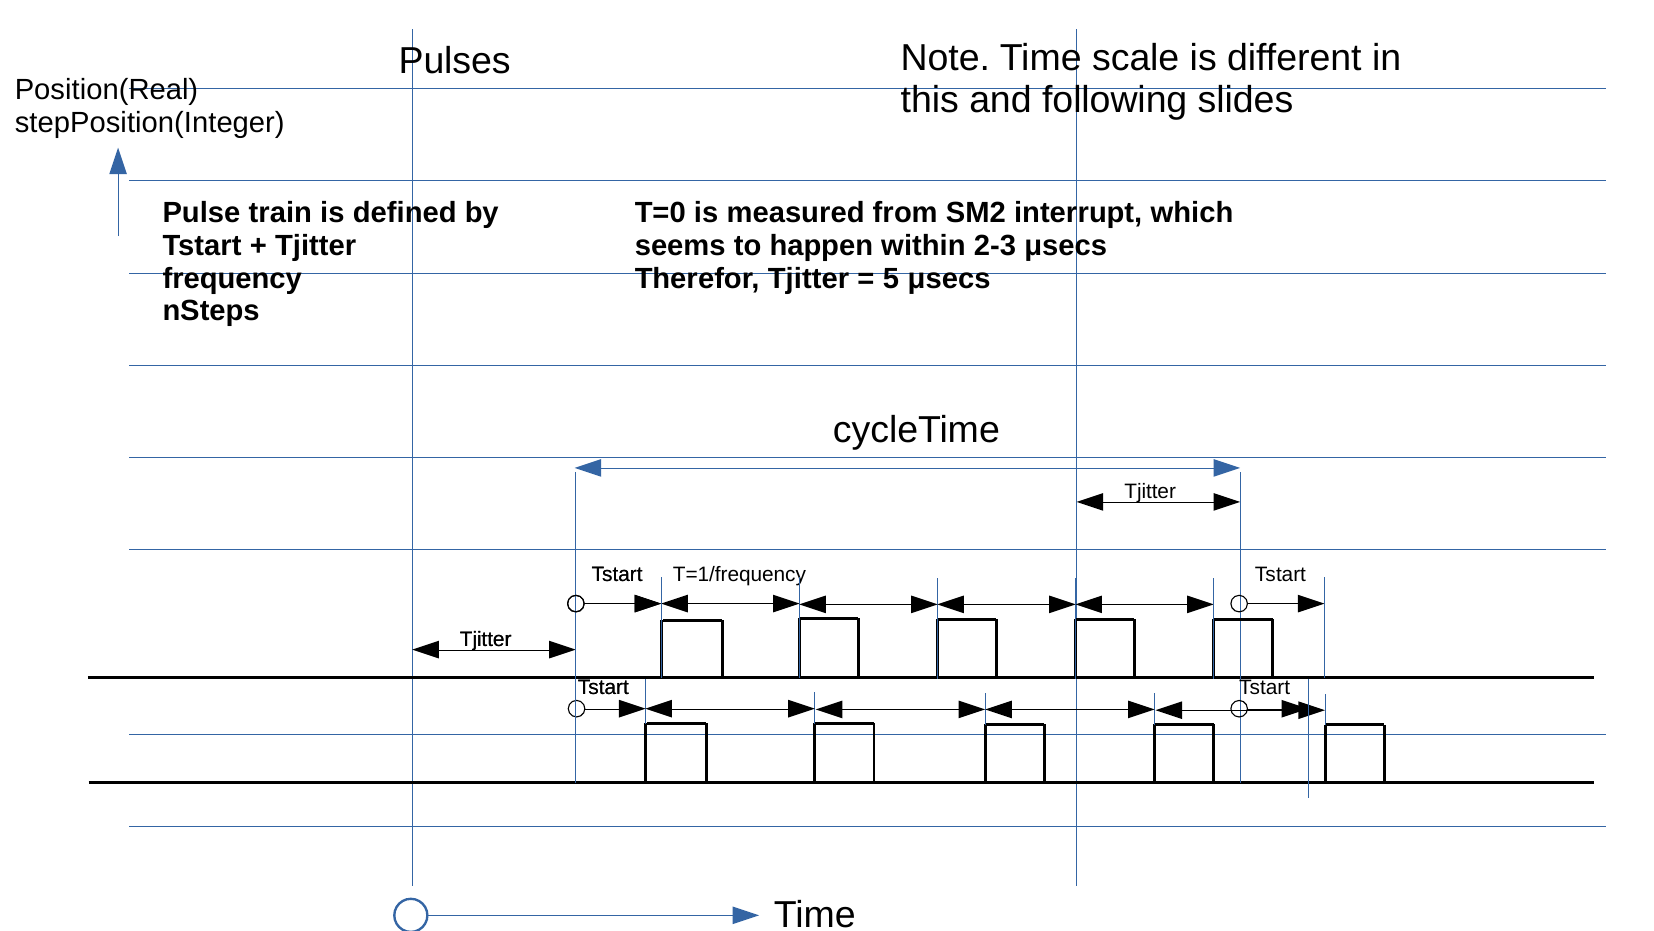

Note. Time scale is different in this and following slides
Pulses
Position(Real)
stepPosition(Integer)
Pulse train is defined by
Tstart + Tjitter
frequency
nSteps
T=0 is measured from SM2 interrupt, which seems to happen within 2-3 μsecs
Therefor, Tjitter = 5 μsecs
cycleTime
Tjitter
Tstart
Tstart
T=1/frequency
Tstart
Tjitter
Tjitter
Tstart
Tstart
Tstart
Time